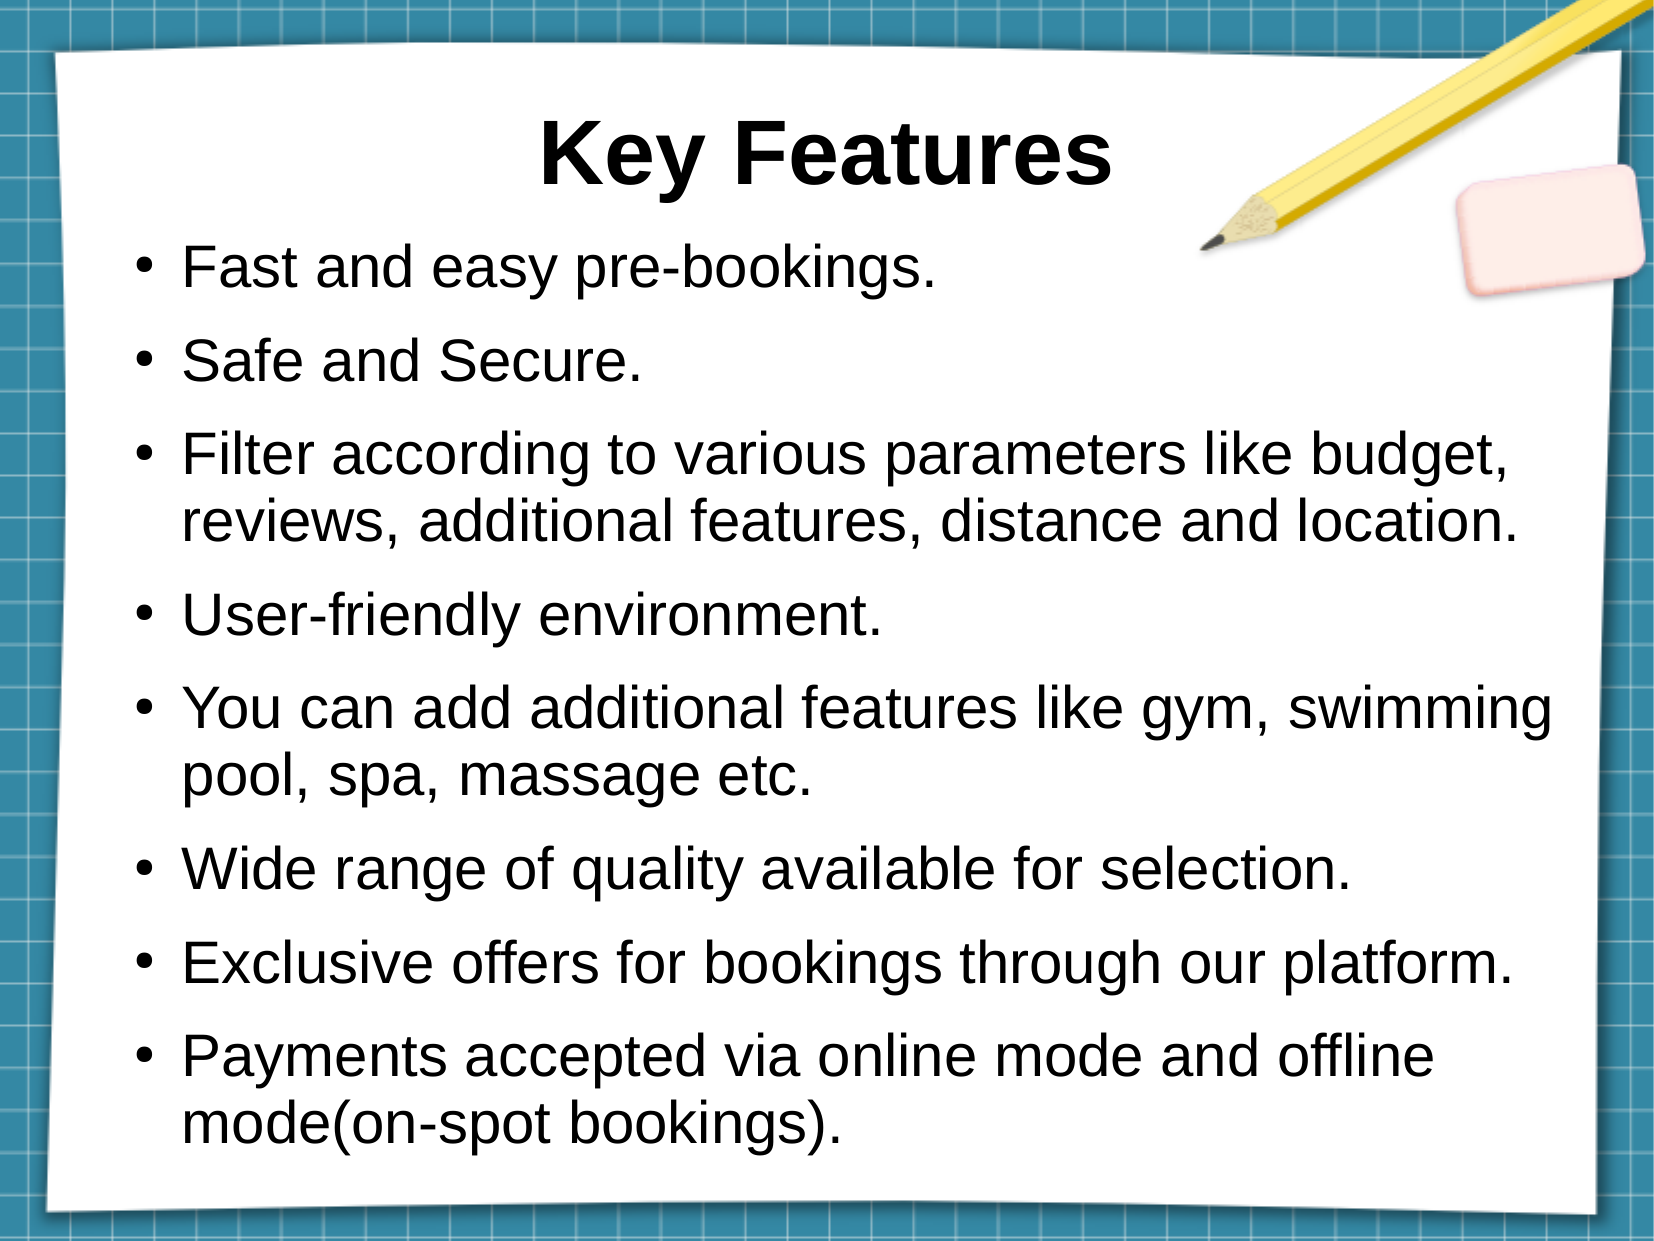

# Key Features
Fast and easy pre-bookings.
Safe and Secure.
Filter according to various parameters like budget, reviews, additional features, distance and location.
User-friendly environment.
You can add additional features like gym, swimming pool, spa, massage etc.
Wide range of quality available for selection.
Exclusive offers for bookings through our platform.
Payments accepted via online mode and offline mode(on-spot bookings).